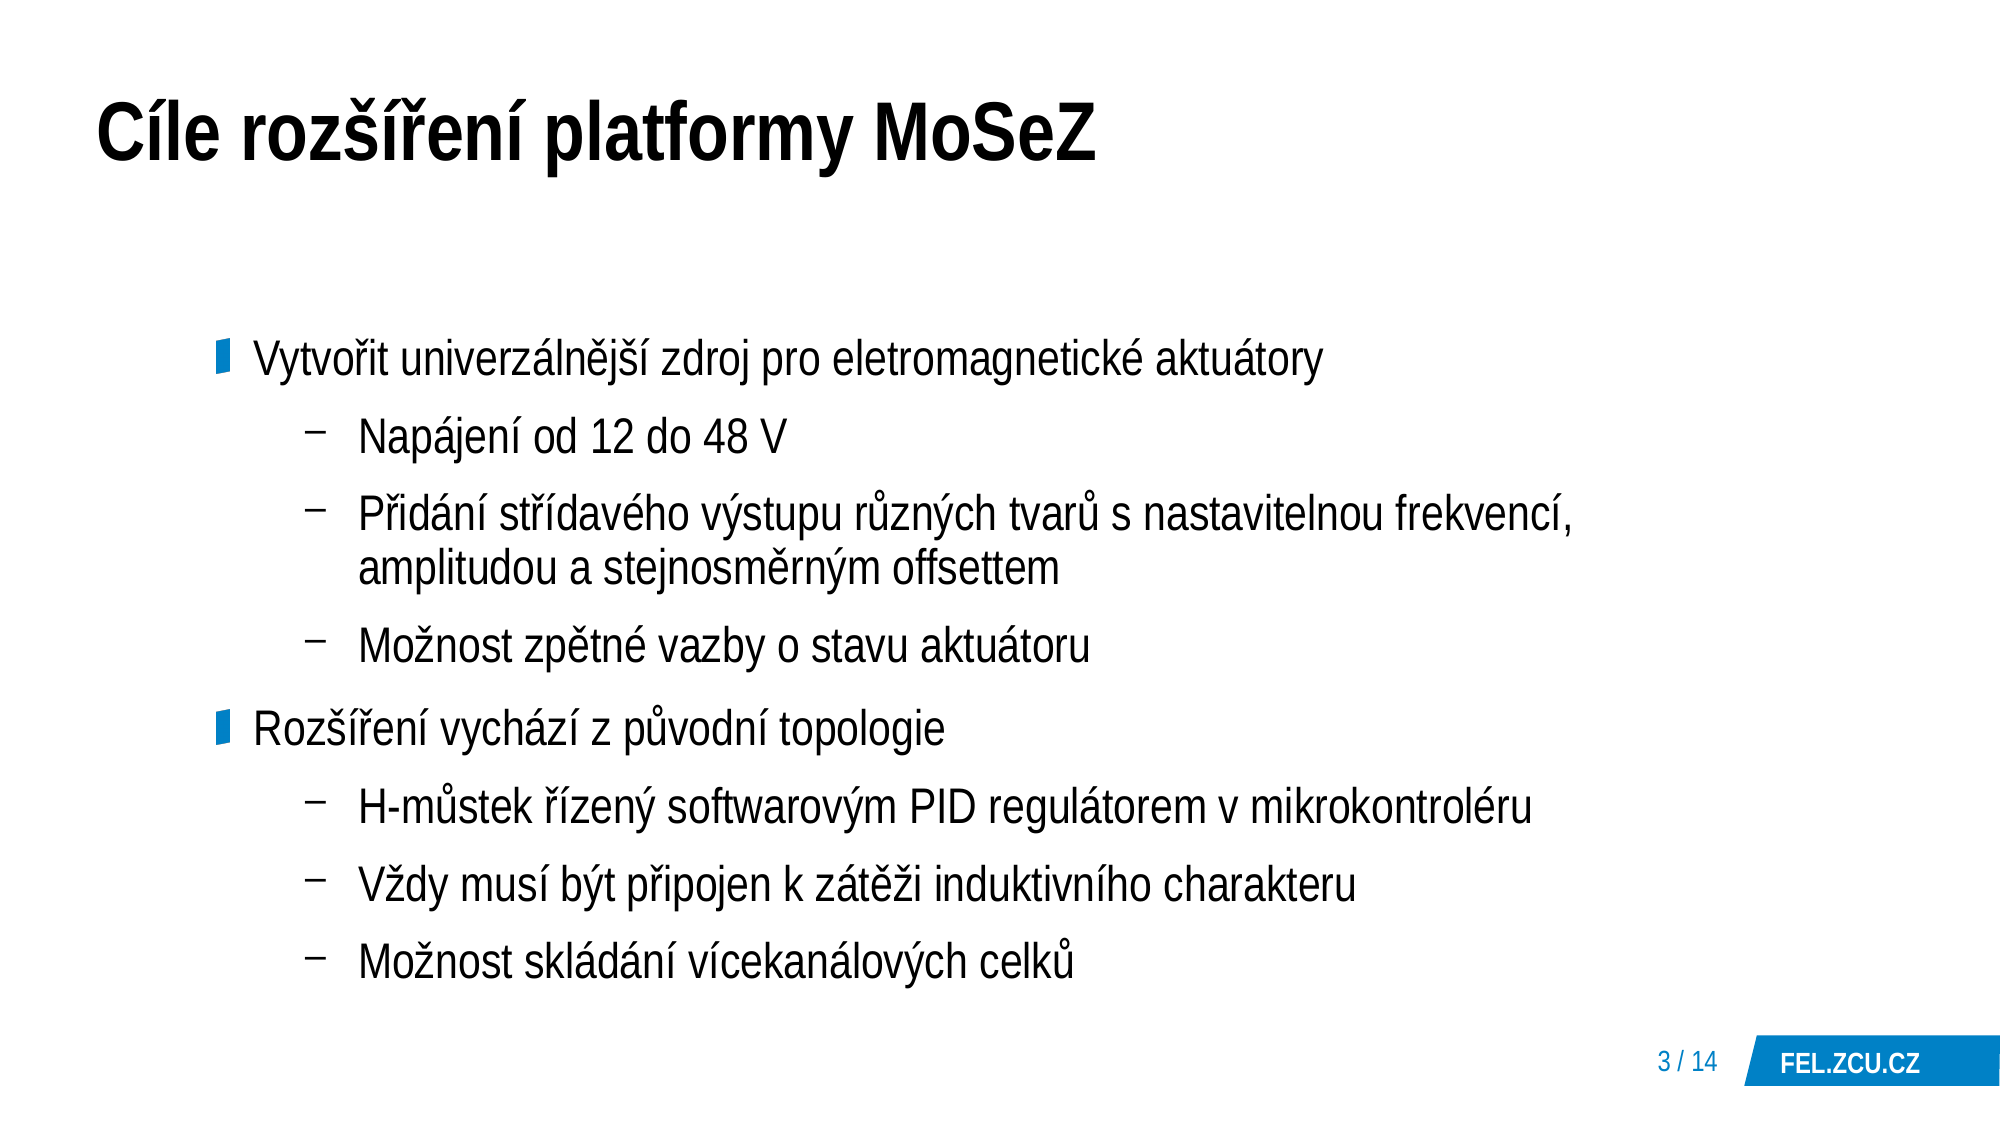

# Cíle rozšíření platformy MoSeZ
Vytvořit univerzálnější zdroj pro eletromagnetické aktuátory
Napájení od 12 do 48 V
Přidání střídavého výstupu různých tvarů s nastavitelnou frekvencí, amplitudou a stejnosměrným offsettem
Možnost zpětné vazby o stavu aktuátoru
Rozšíření vychází z původní topologie
H-můstek řízený softwarovým PID regulátorem v mikrokontroléru
Vždy musí být připojen k zátěži induktivního charakteru
Možnost skládání vícekanálových celků